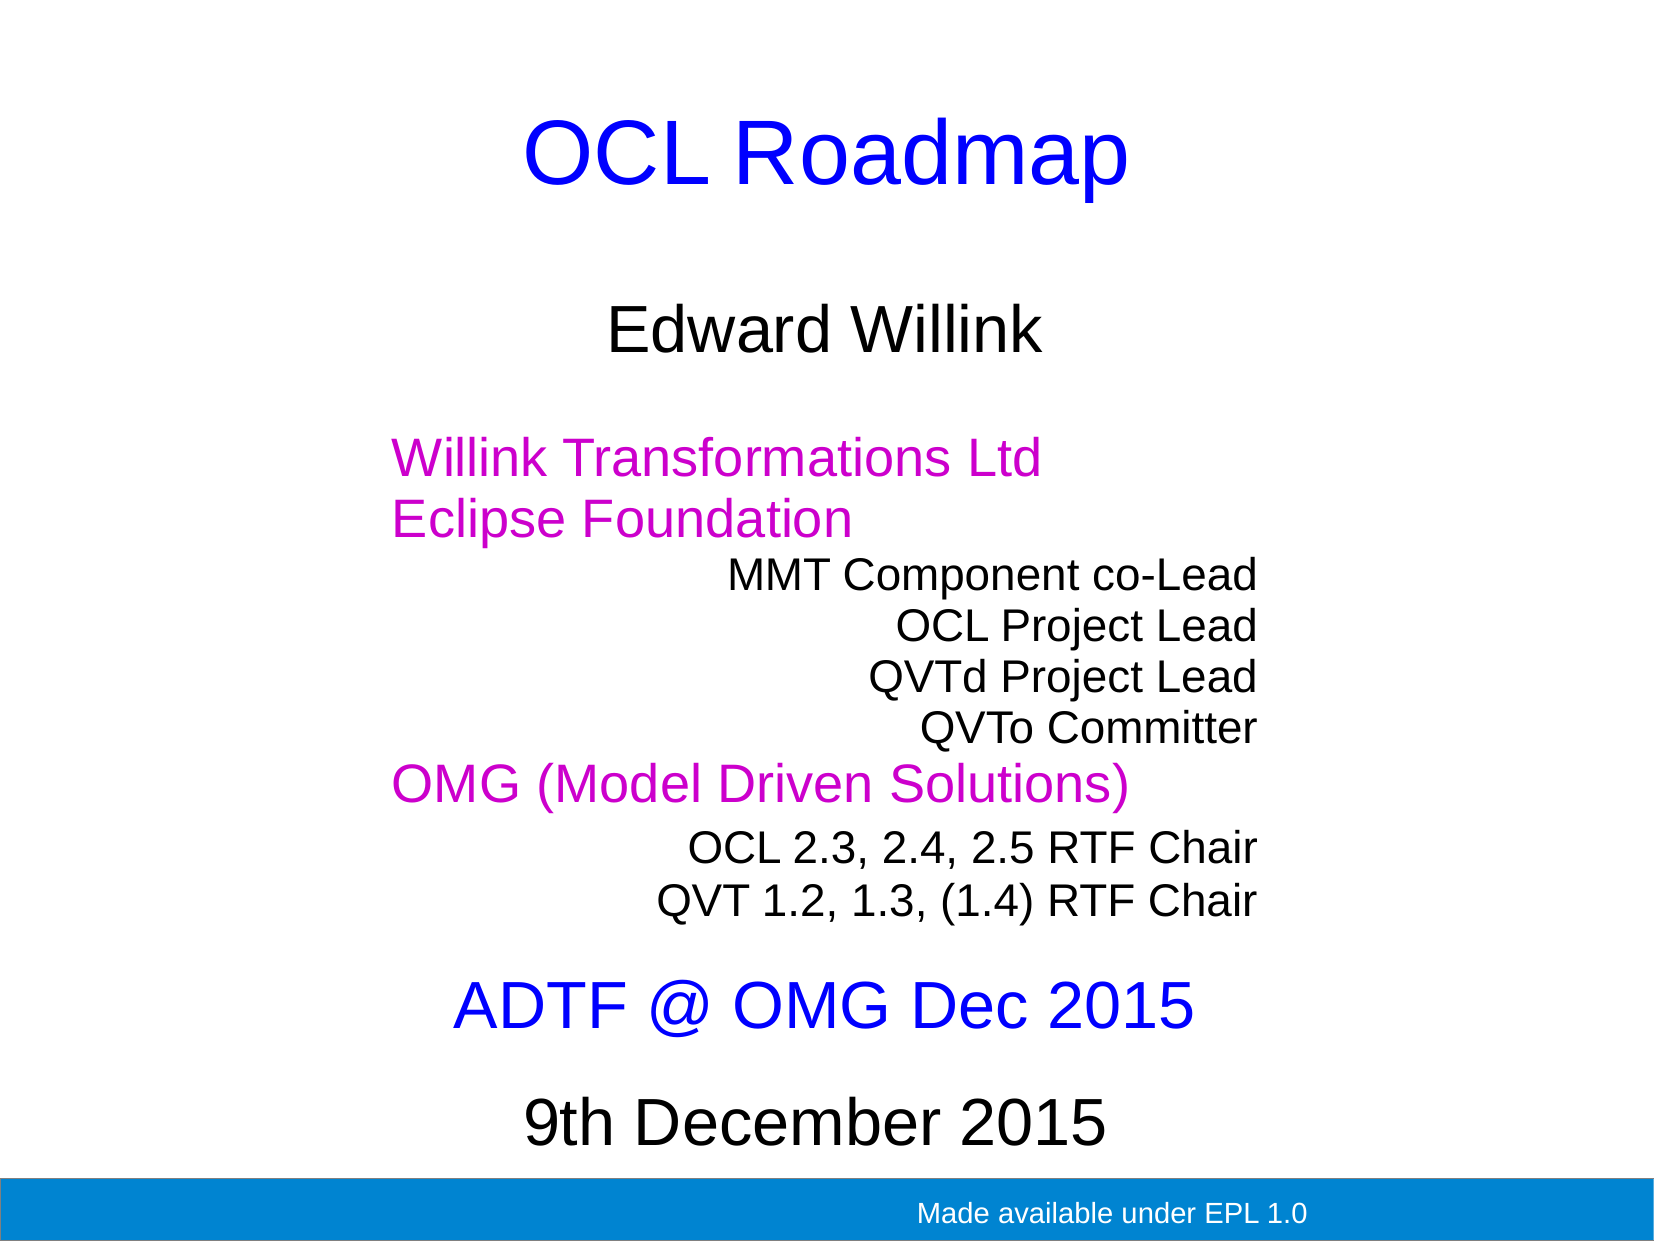

# OCL Roadmap
Edward Willink
Willink Transformations Ltd
Eclipse Foundation
MMT Component co-Lead
OCL Project Lead
QVTd Project Lead
QVTo Committer
OMG (Model Driven Solutions)
 OCL 2.3, 2.4, 2.5 RTF Chair
QVT 1.2, 1.3, (1.4) RTF Chair
ADTF @ OMG Dec 2015
9th December 2015